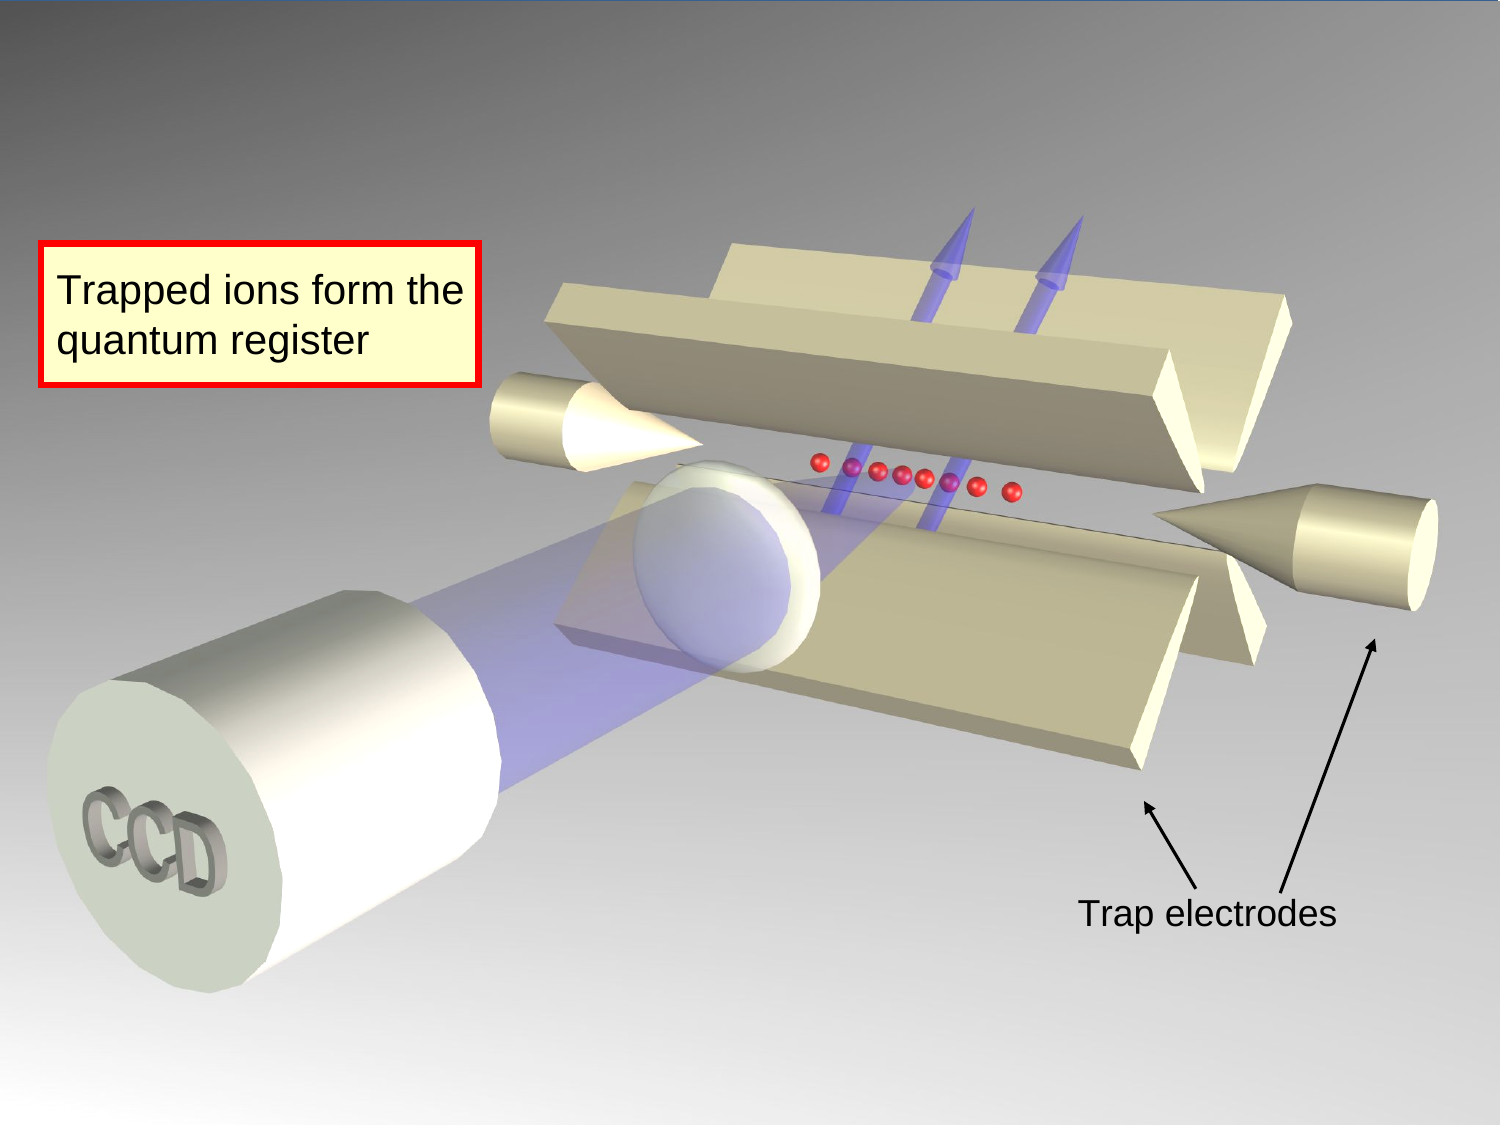

Trapped ions form the quantum register
Trap electrodes